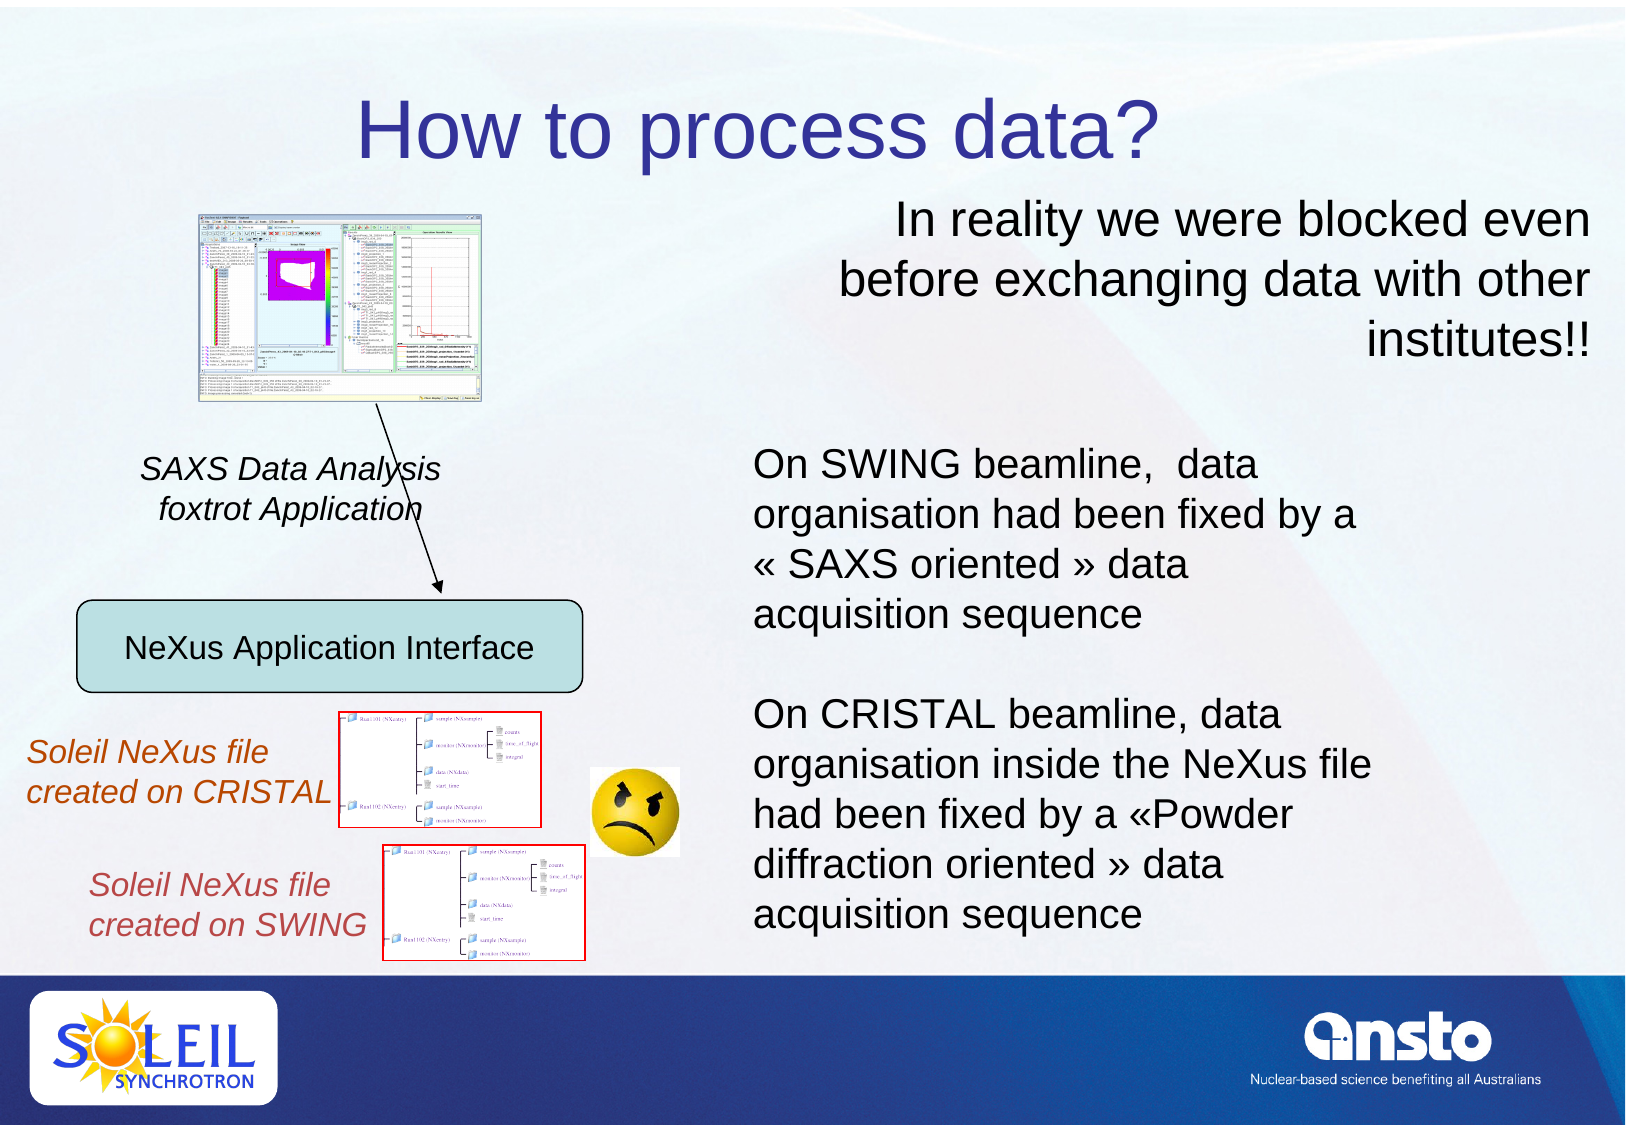

How to process data?
In reality we were blocked even before exchanging data with other institutes!!
On SWING beamline, data organisation had been fixed by a « SAXS oriented » data acquisition sequence
On CRISTAL beamline, data organisation inside the NeXus file had been fixed by a «Powder diffraction oriented » data acquisition sequence
SAXS Data Analysis
 foxtrot Application
NeXus Application Interface
Soleil NeXus file created on CRISTAL
Soleil NeXus file created on SWING